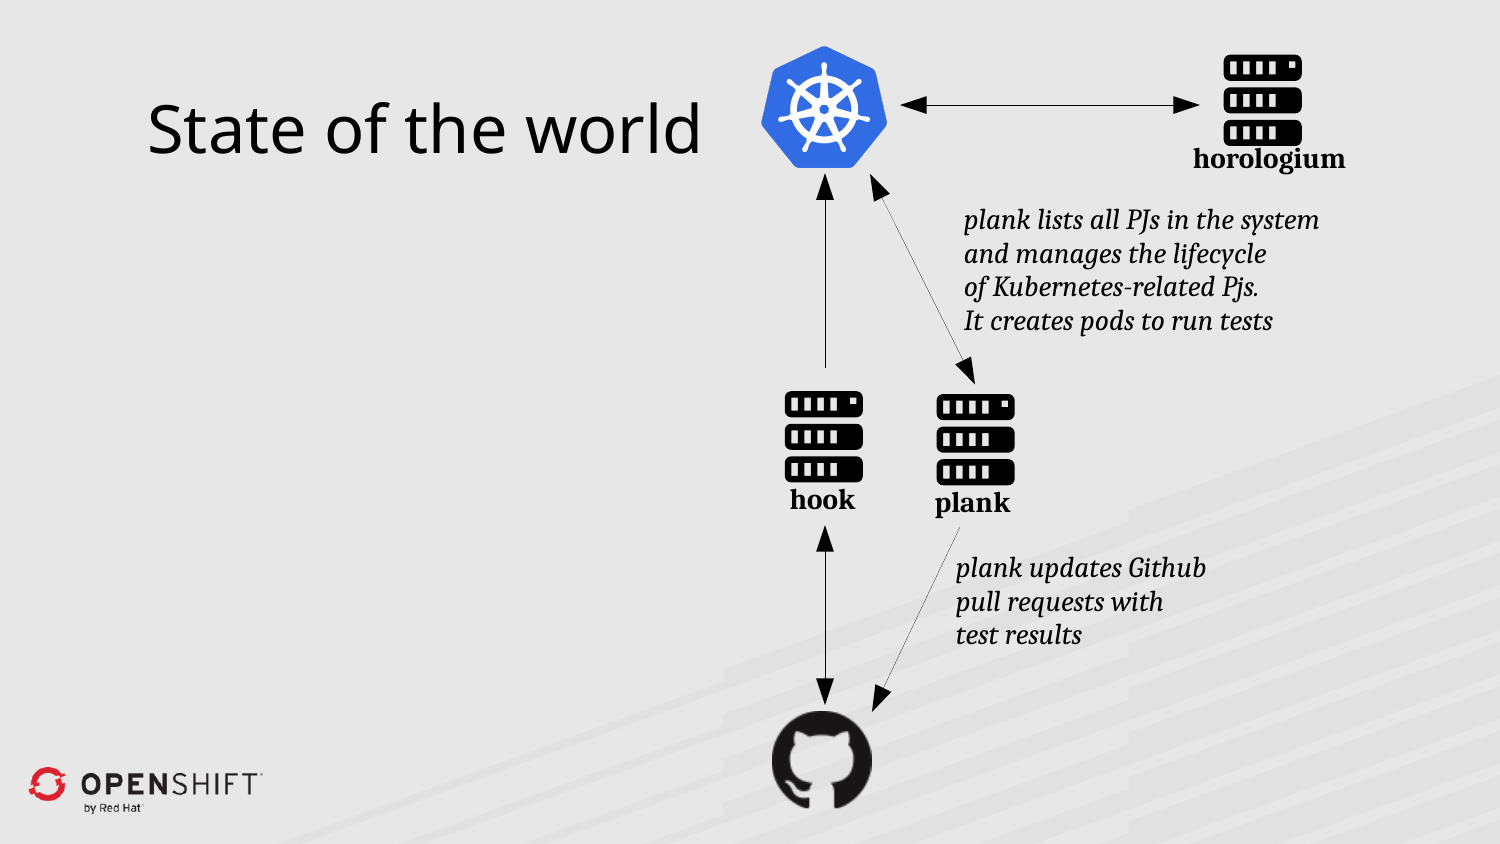

State of the world
horologium
plank lists all PJs in the system
and manages the lifecycle
of Kubernetes-related Pjs.
It creates pods to run tests
#
hook
plank
plank updates Github
pull requests with
test results